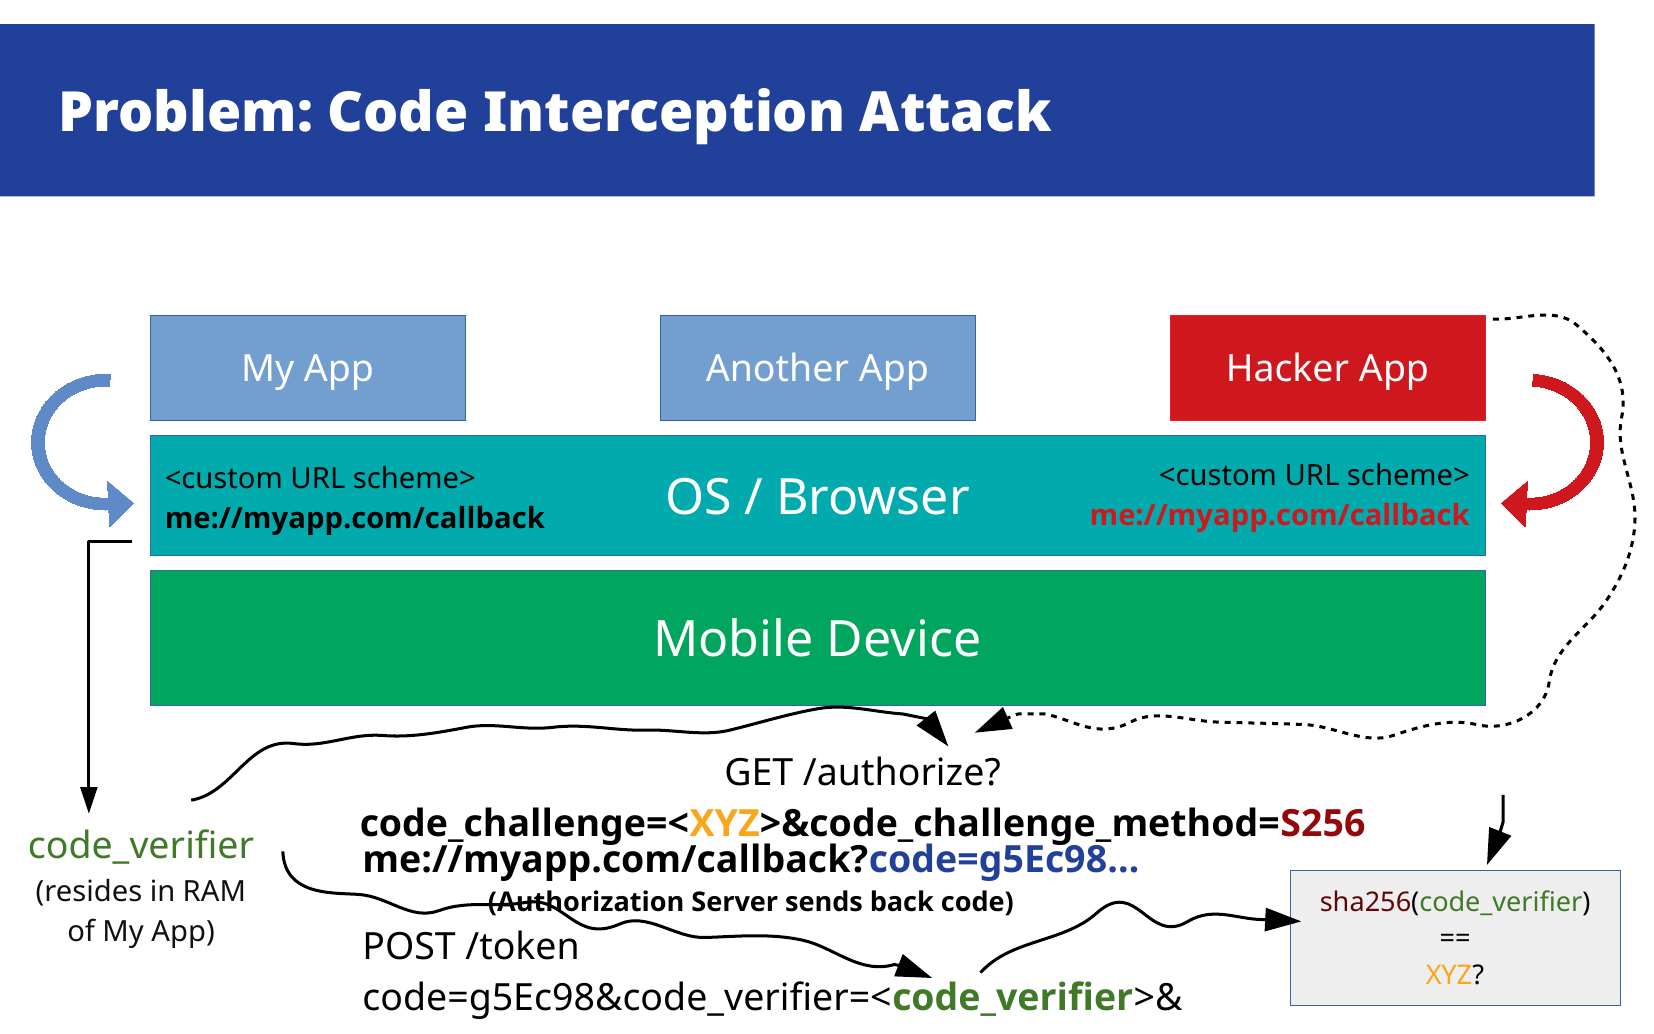

# Problem: Code Interception Attack
My App
Another App
Hacker App
OS / Browser
<custom URL scheme>
me://myapp.com/callback
<custom URL scheme>
me://myapp.com/callback
Mobile Device
GET /authorize?code_challenge=<XYZ>&code_challenge_method=S256
code_verifier
(resides in RAM
of My App)
me://myapp.com/callback?code=g5Ec98…
(Authorization Server sends back code)
sha256(code_verifier)
==
XYZ?
POST /token
code=g5Ec98&code_verifier=<code_verifier>&…